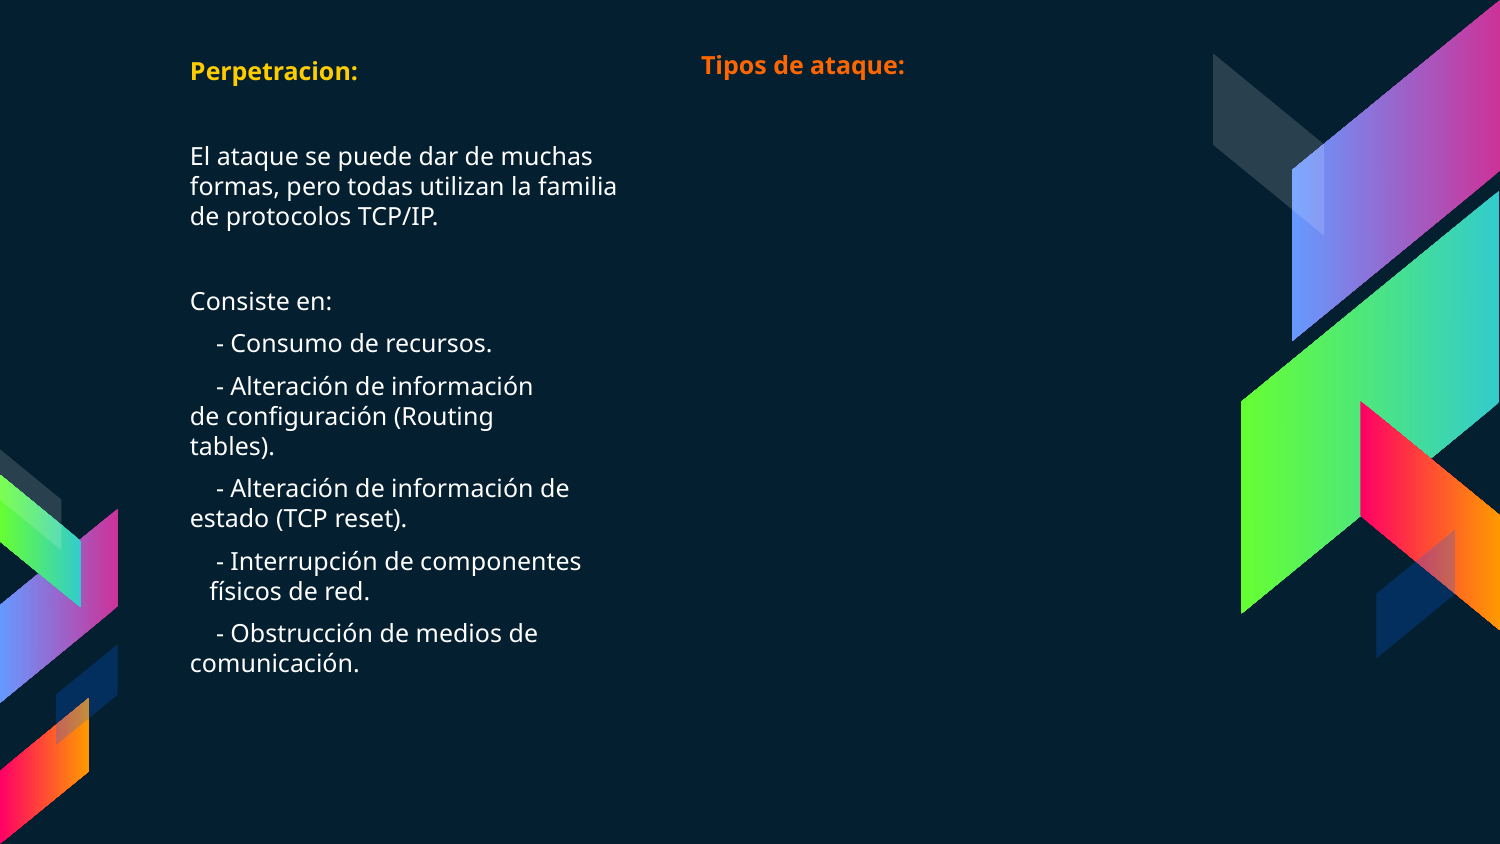

Tipos de ataque:
# Perpetracion:
El ataque se puede dar de muchas formas, pero todas utilizan la familia de protocolos TCP/IP.
Consiste en:
 - Consumo de recursos.
 - Alteración de información de configuración (Routing tables).
 - Alteración de información de estado (TCP reset).
 - Interrupción de componentes 	 físicos de red.
 - Obstrucción de medios de comunicación.